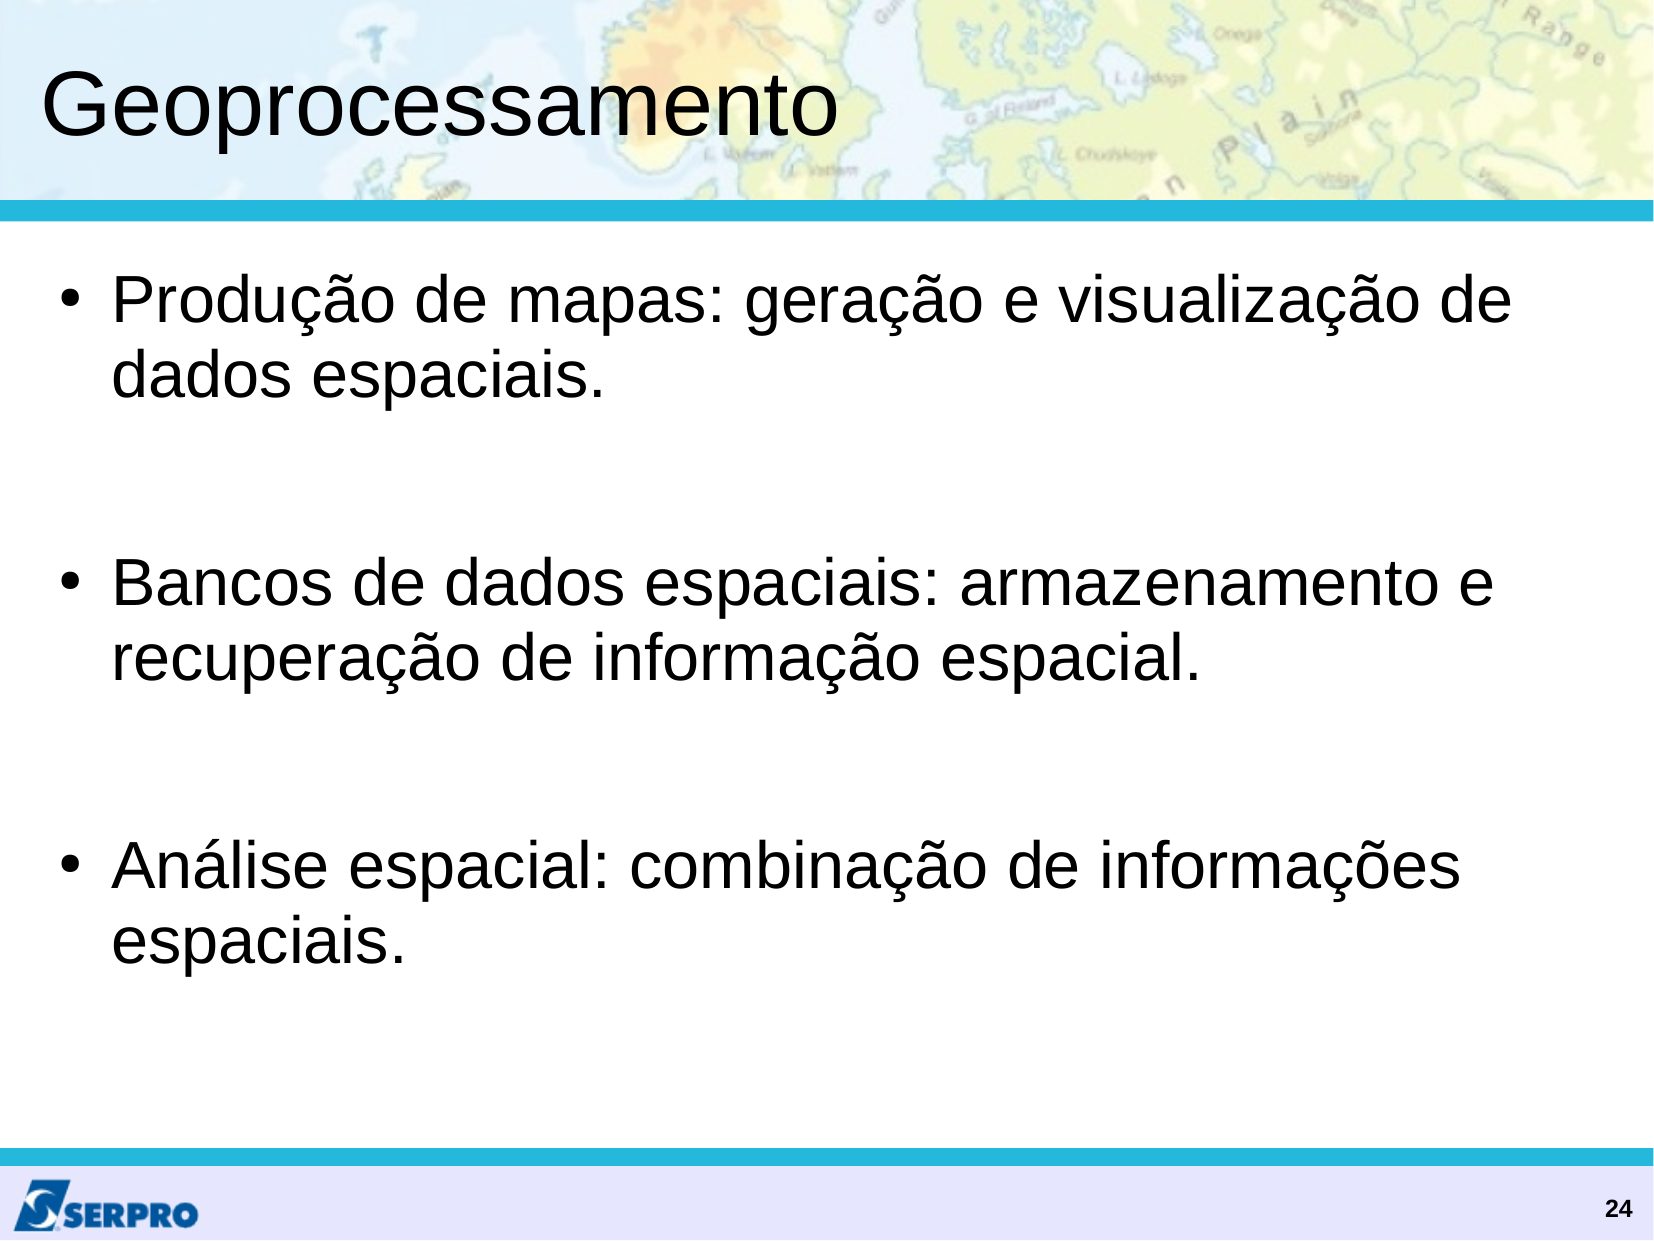

# Geoprocessamento
Produção de mapas: geração e visualização de dados espaciais.
Bancos de dados espaciais: armazenamento e recuperação de informação espacial.
Análise espacial: combinação de informações espaciais.
24